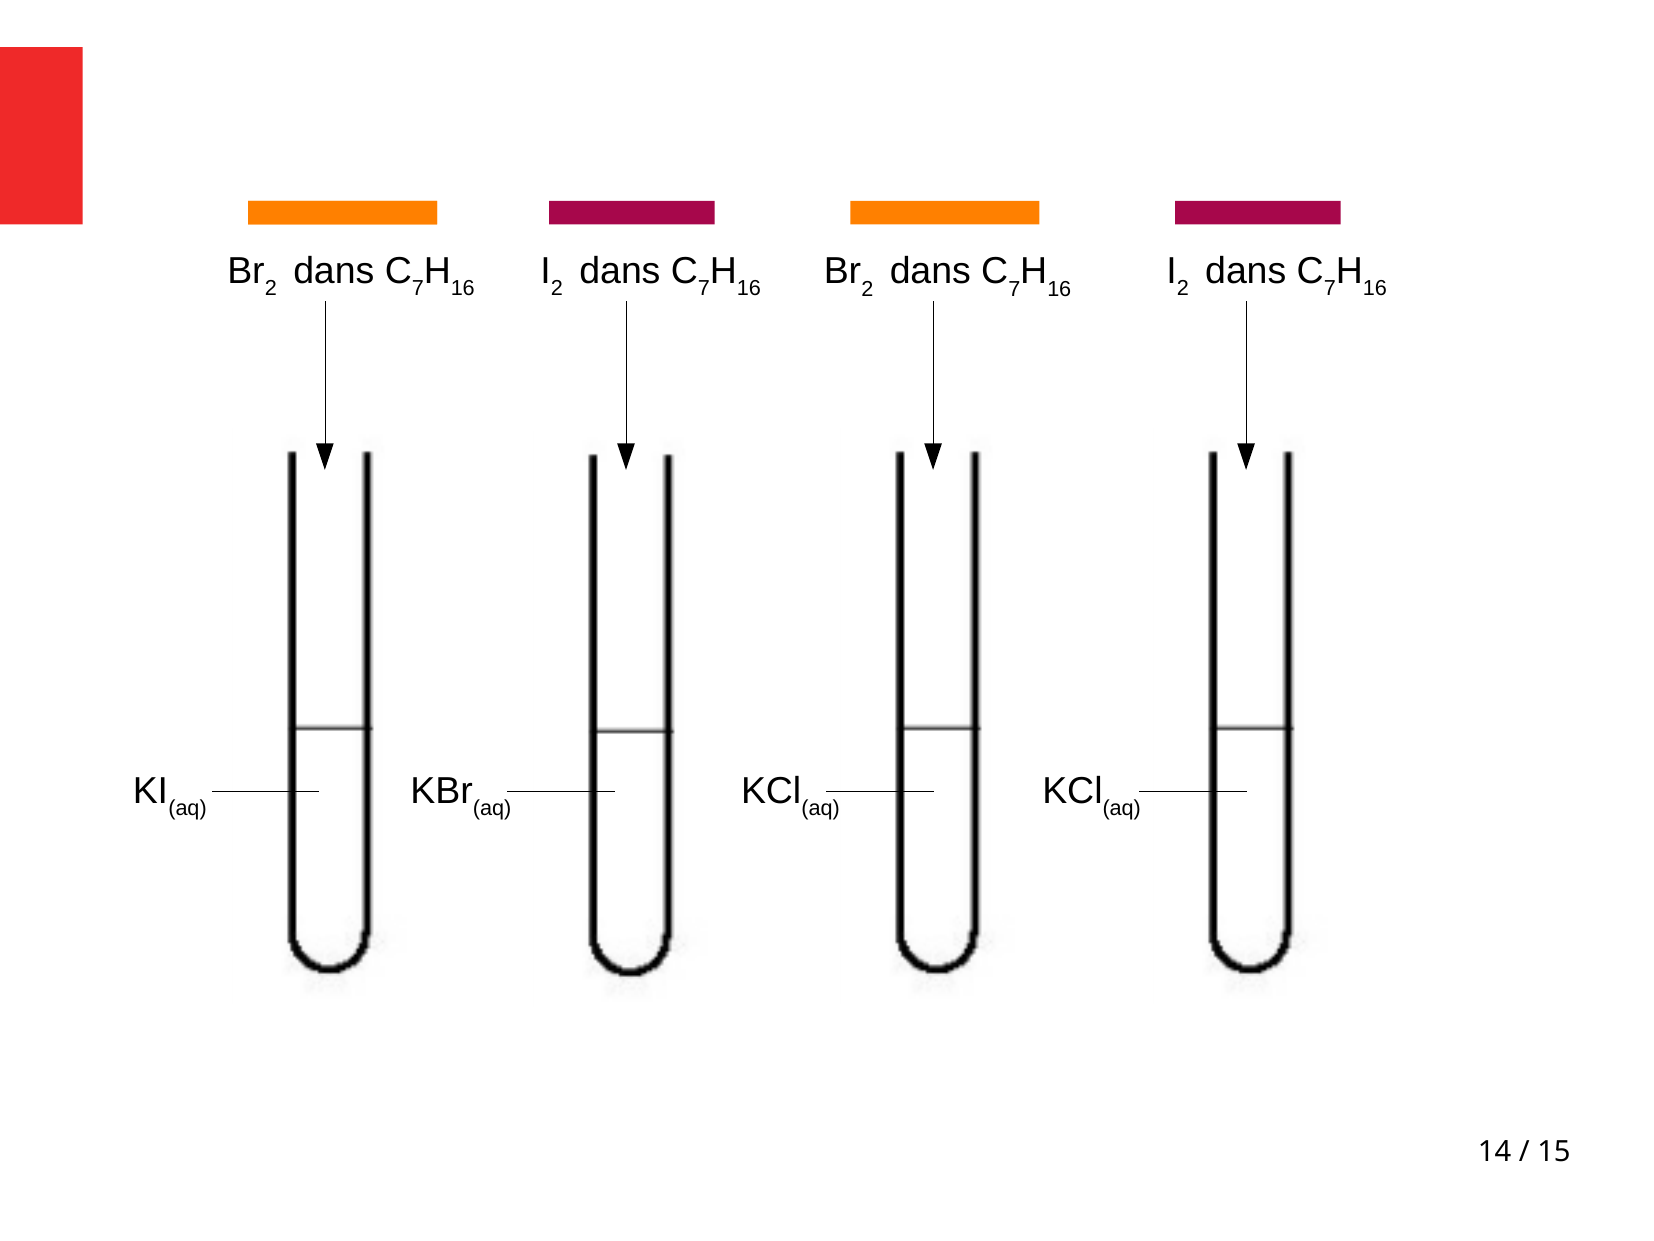

Br2 dans C7H16
I2 dans C7H16
I2 dans C7H16
Br2 dans C7H16
KI(aq)
KBr(aq)
KCl(aq)
KCl(aq)
14